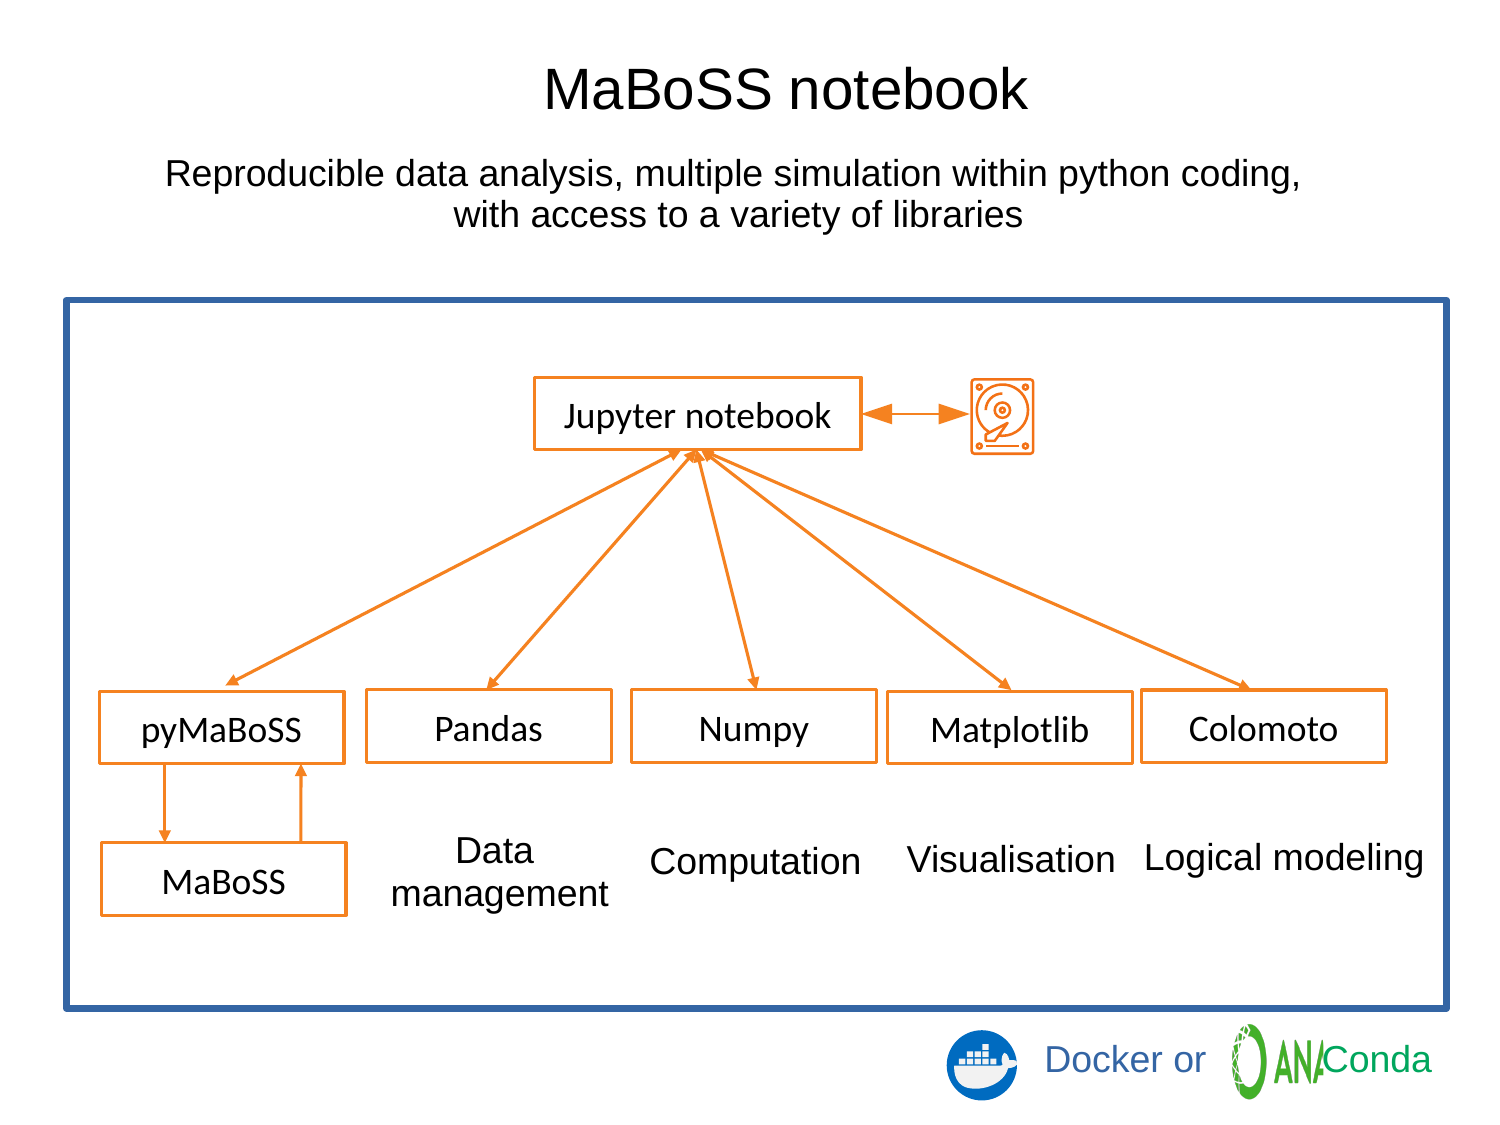

MaBoSS notebook
Reproducible data analysis, multiple simulation within python coding,
with access to a variety of libraries
Jupyter notebook
Pandas
Numpy
Colomoto
Matplotlib
pyMaBoSS
Data
management
Logical modeling
Visualisation
Computation
MaBoSS
Docker or Conda